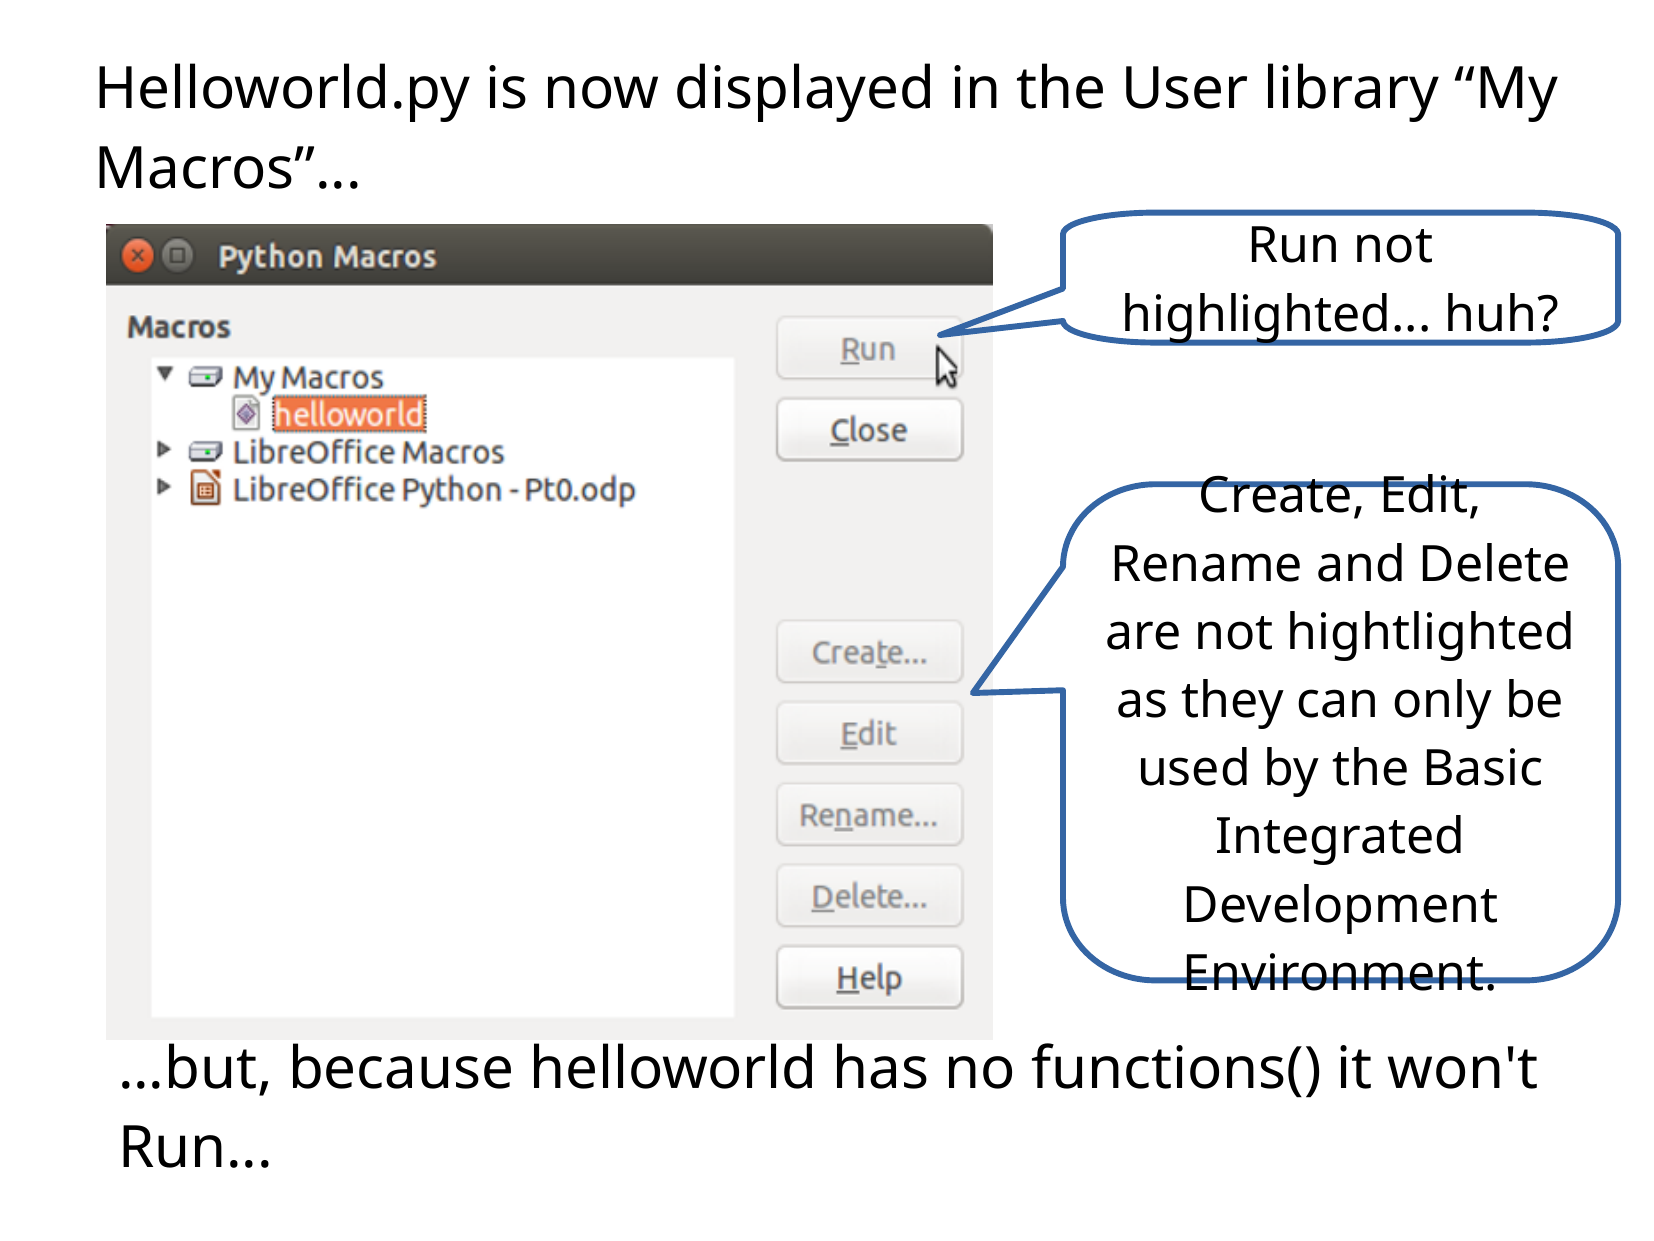

# Helloworld.py is now displayed in the User library “My Macros”...
Run not highlighted... huh?
Create, Edit, Rename and Delete are not hightlighted as they can only be used by the Basic Integrated Development Environment.
...but, because helloworld has no functions() it won't Run...